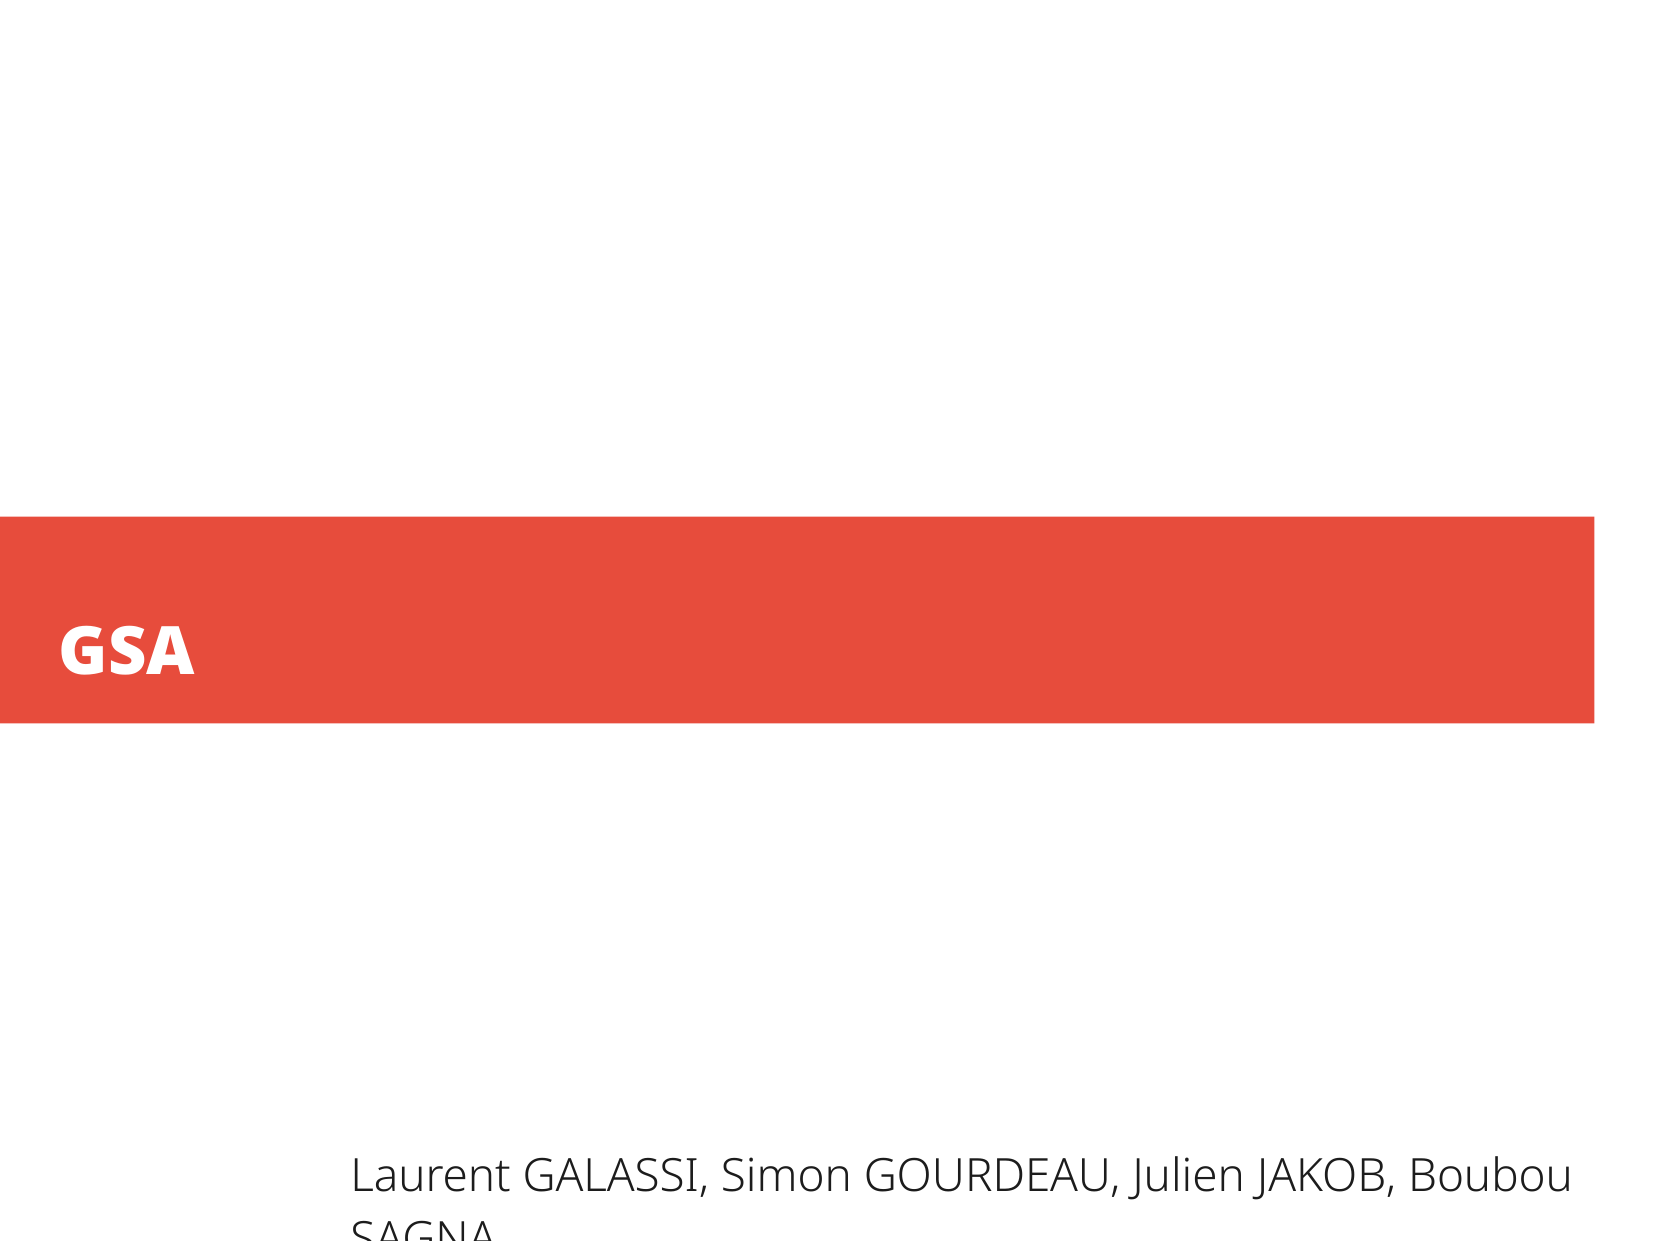

# GSA
Laurent GALASSI, Simon GOURDEAU, Julien JAKOB, Boubou SAGNA